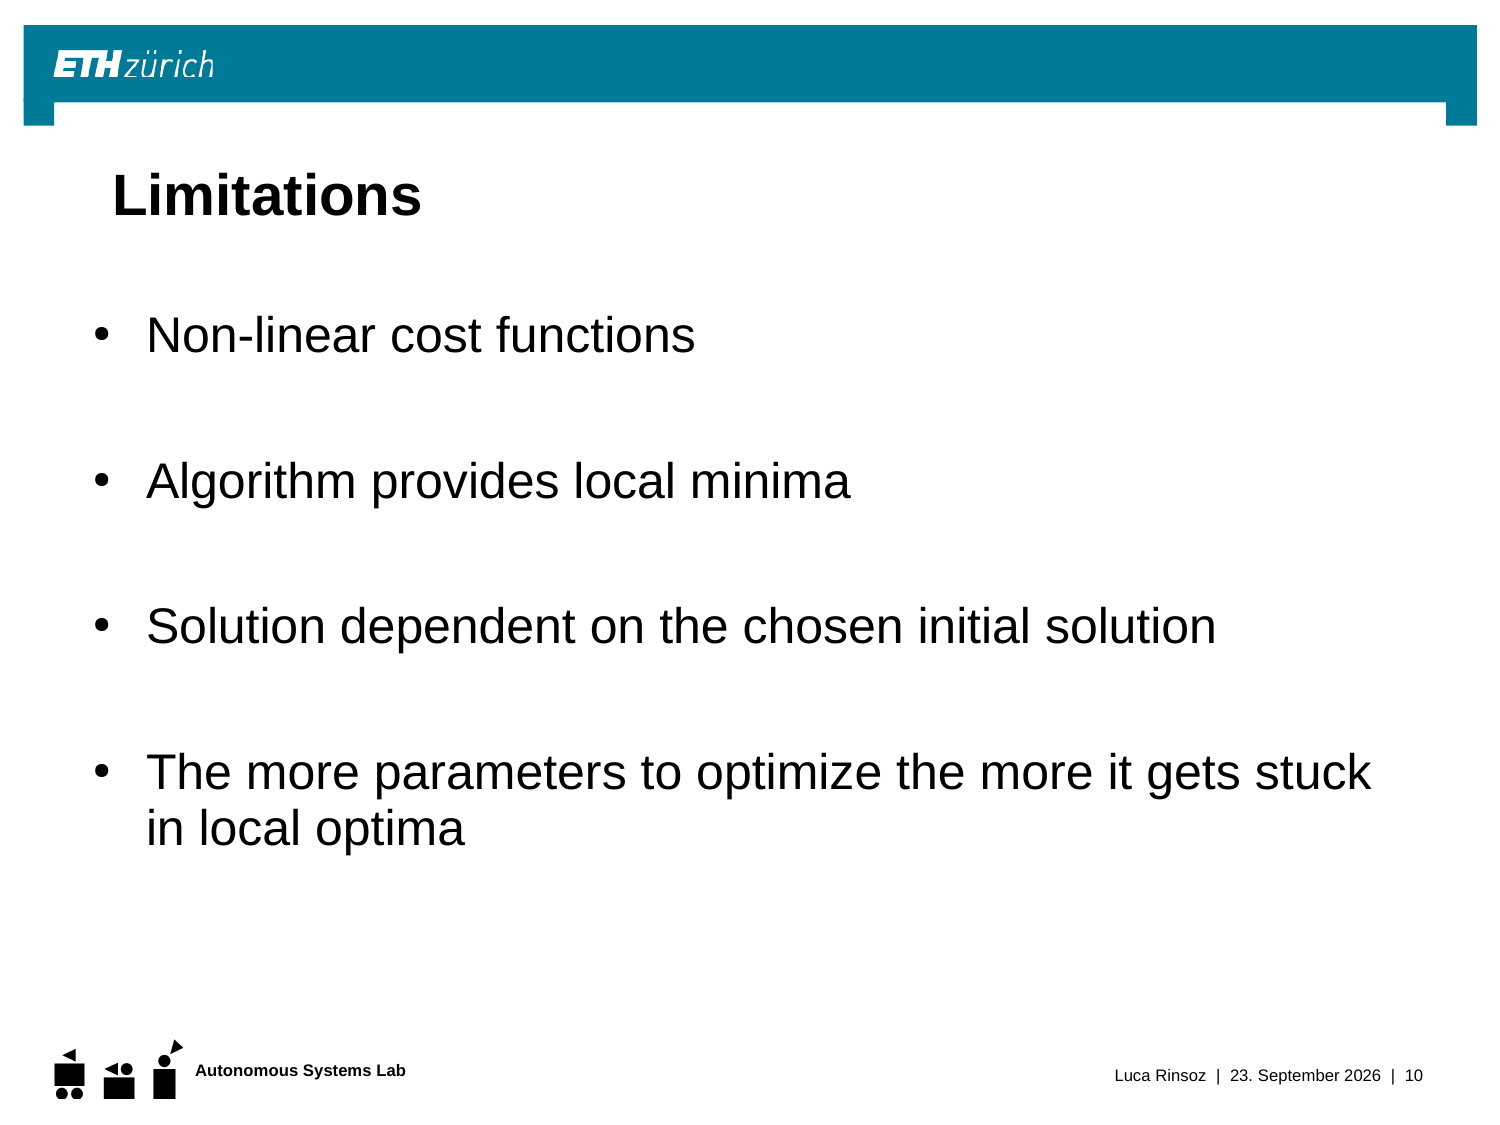

# Limitations
Non-linear cost functions
Algorithm provides local minima
Solution dependent on the chosen initial solution
The more parameters to optimize the more it gets stuck in local optima
((Name))
10